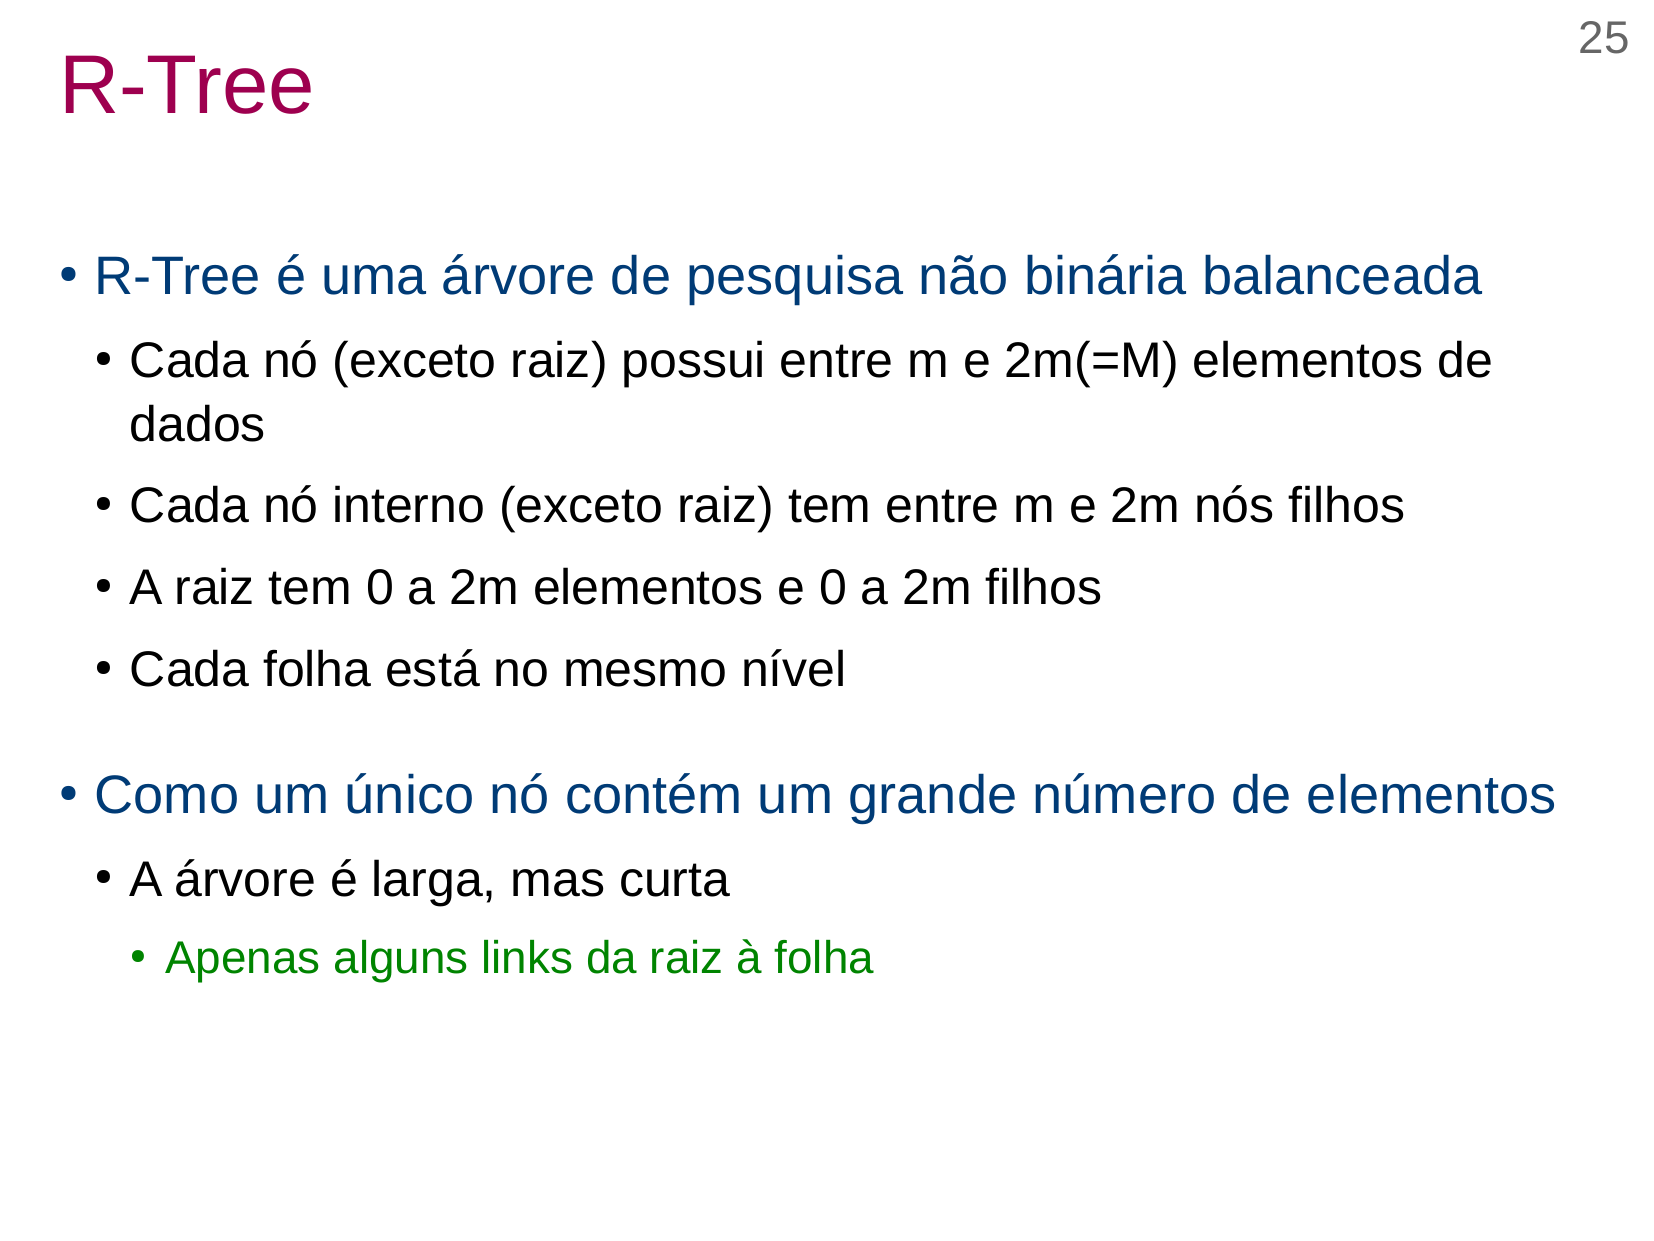

25
# R-Tree
R-Tree é uma árvore de pesquisa não binária balanceada
Cada nó (exceto raiz) possui entre m e 2m(=M) elementos de dados
Cada nó interno (exceto raiz) tem entre m e 2m nós filhos
A raiz tem 0 a 2m elementos e 0 a 2m filhos
Cada folha está no mesmo nível
Como um único nó contém um grande número de elementos
A árvore é larga, mas curta
Apenas alguns links da raiz à folha